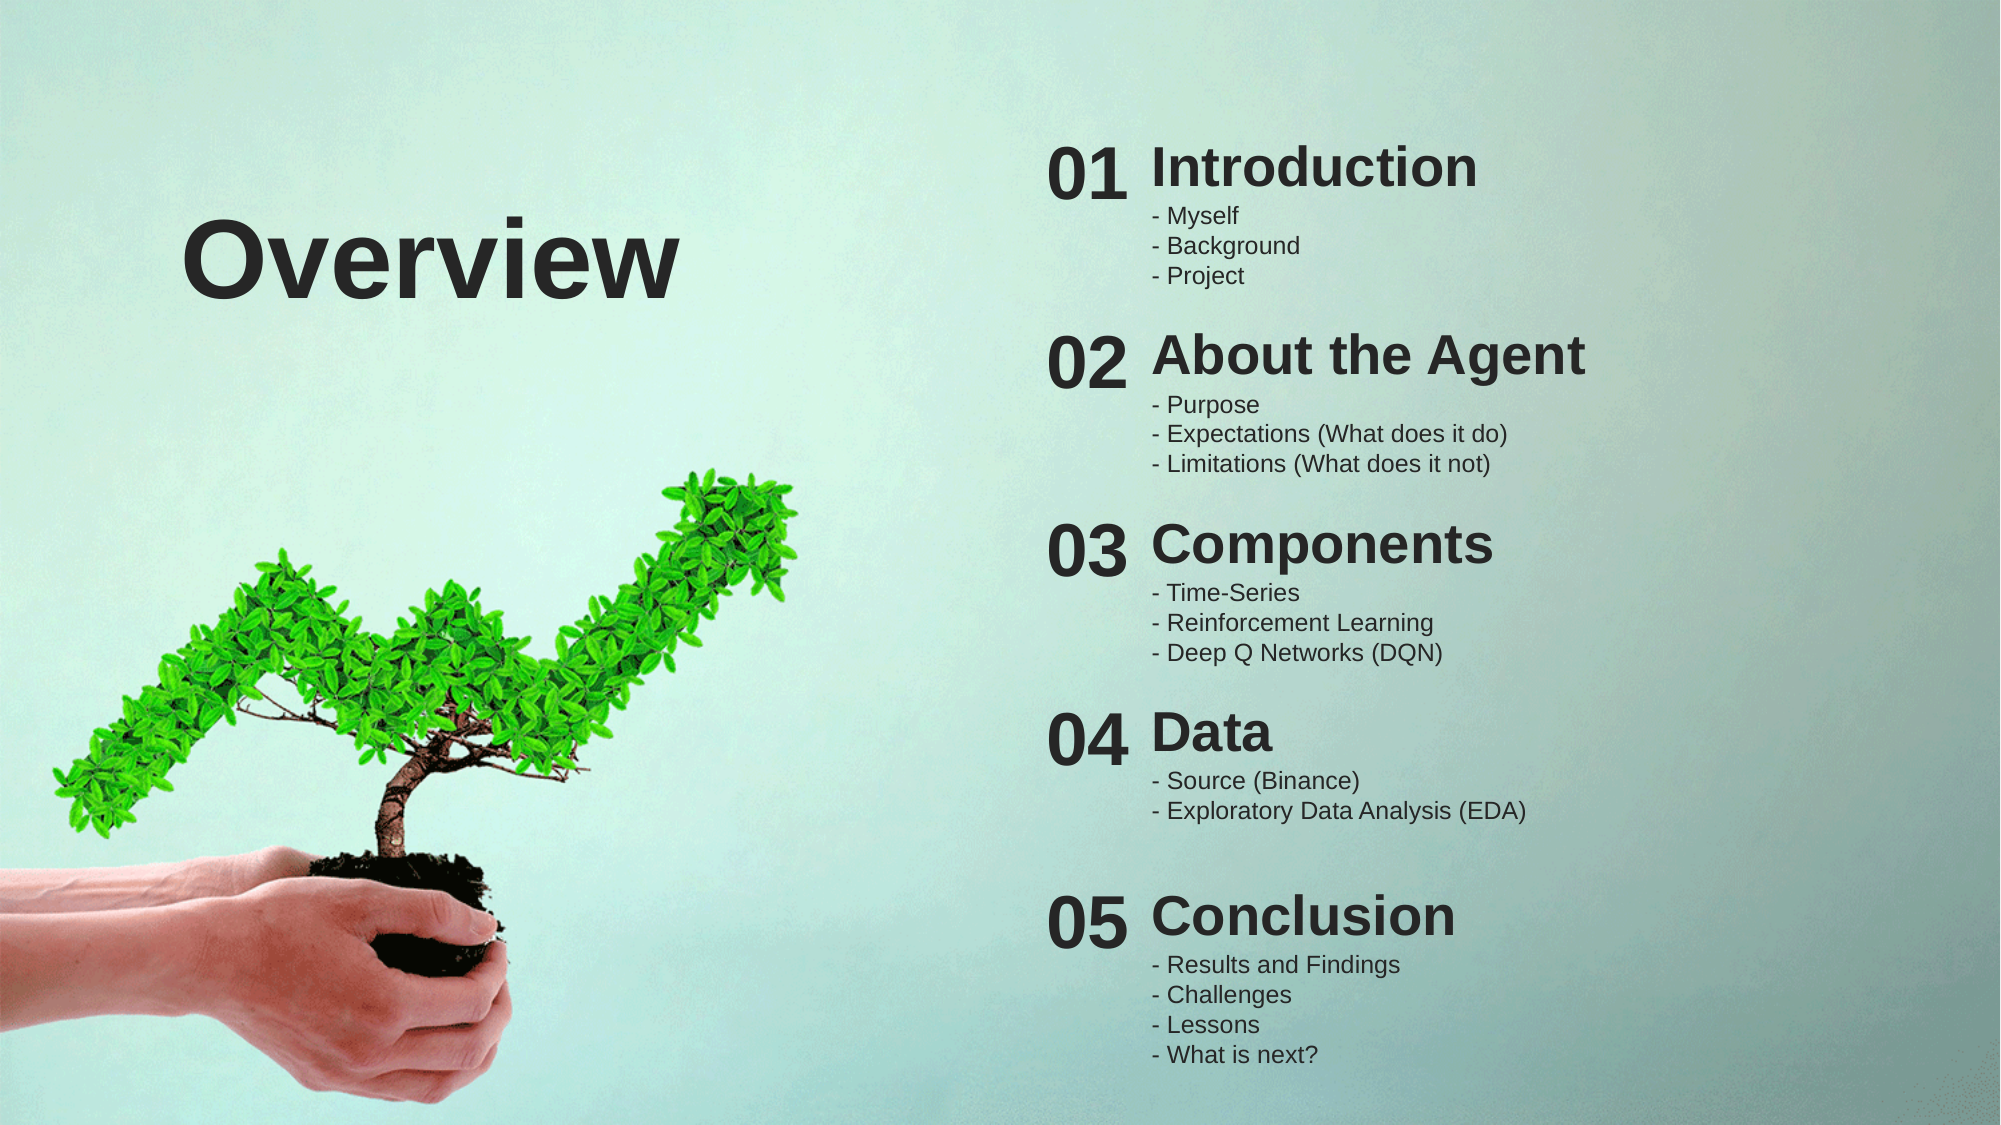

01
Introduction
- Myself
- Background
- Project
Overview
02
About the Agent
- Purpose
- Expectations (What does it do)
- Limitations (What does it not)
03
Components
- Time-Series
- Reinforcement Learning
- Deep Q Networks (DQN)
04
Data
- Source (Binance)
- Exploratory Data Analysis (EDA)
05
Conclusion
- Results and Findings
- Challenges
- Lessons
- What is next?